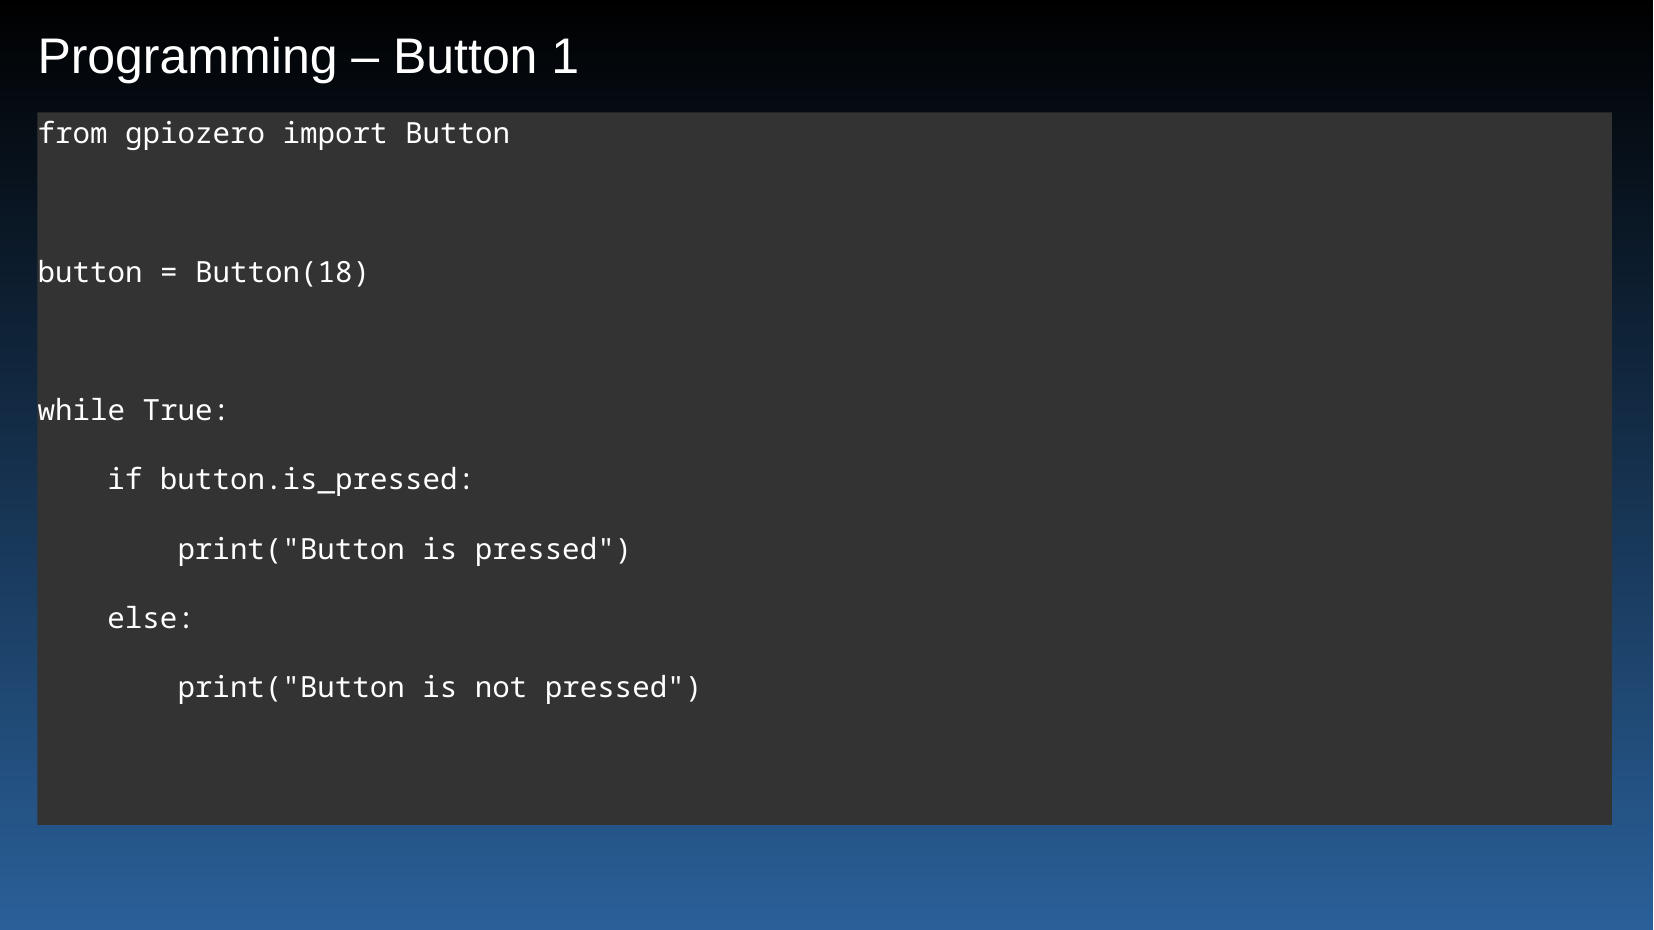

# Programming – Button 1
from gpiozero import Button
button = Button(18)
while True:
 if button.is_pressed:
 print("Button is pressed")
 else:
 print("Button is not pressed")